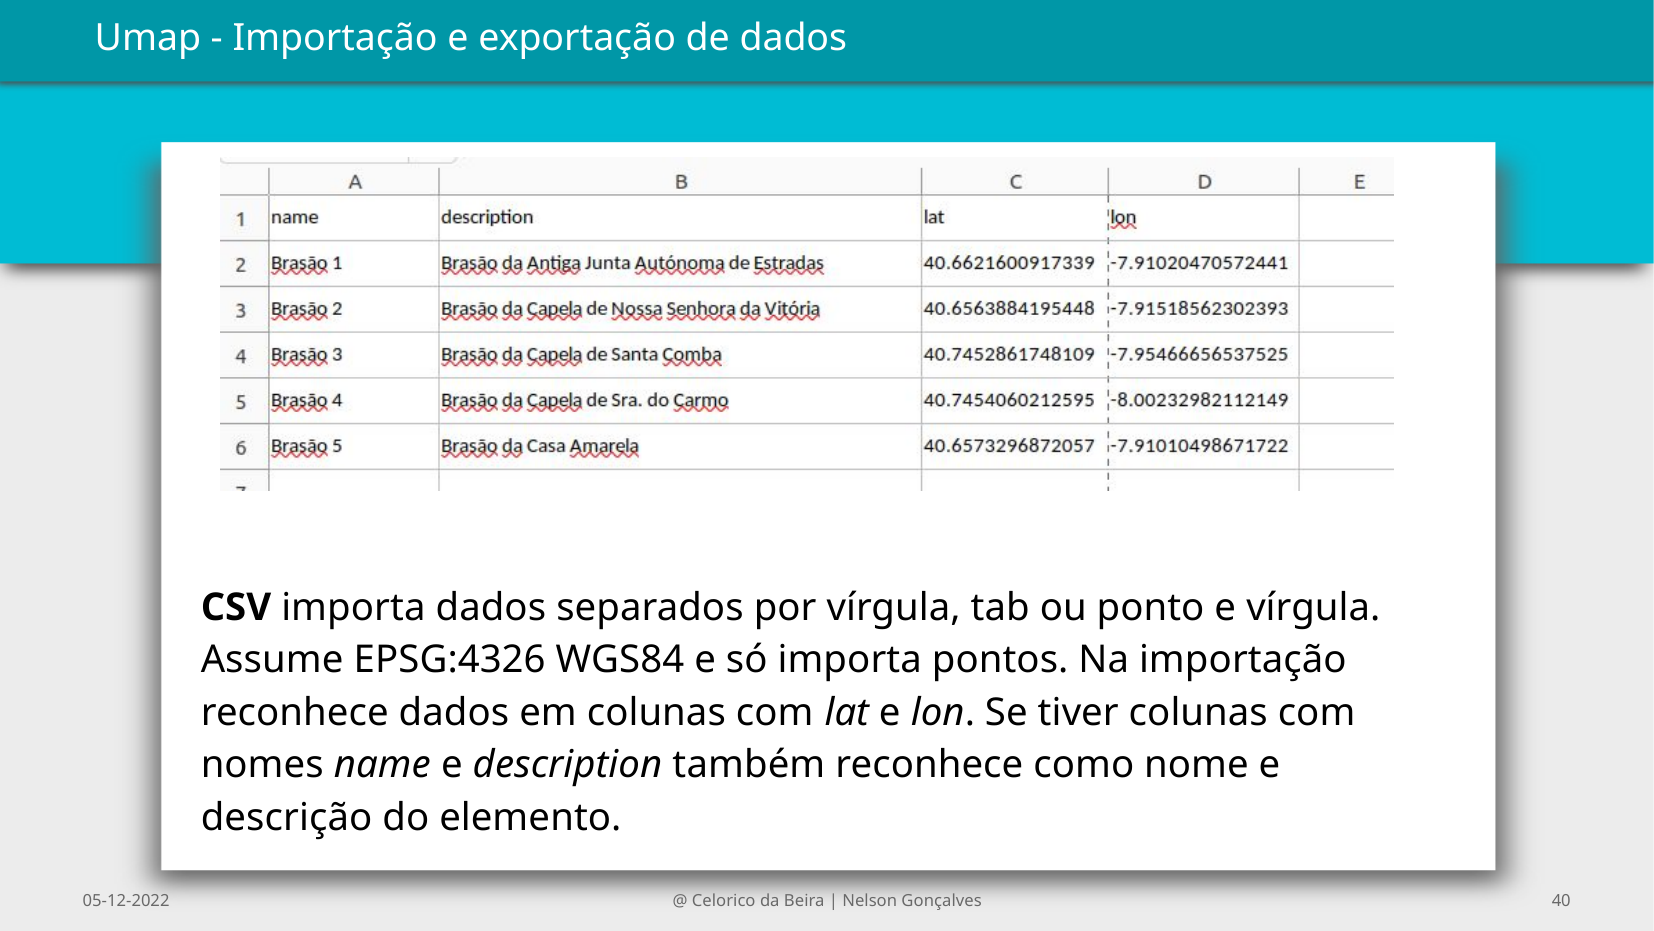

# Umap - Importação e exportação de dados
CSV importa dados separados por vírgula, tab ou ponto e vírgula. Assume EPSG:4326 WGS84 e só importa pontos. Na importação reconhece dados em colunas com lat e lon. Se tiver colunas com nomes name e description também reconhece como nome e descrição do elemento.
05-12-2022
@ Celorico da Beira | Nelson Gonçalves
40